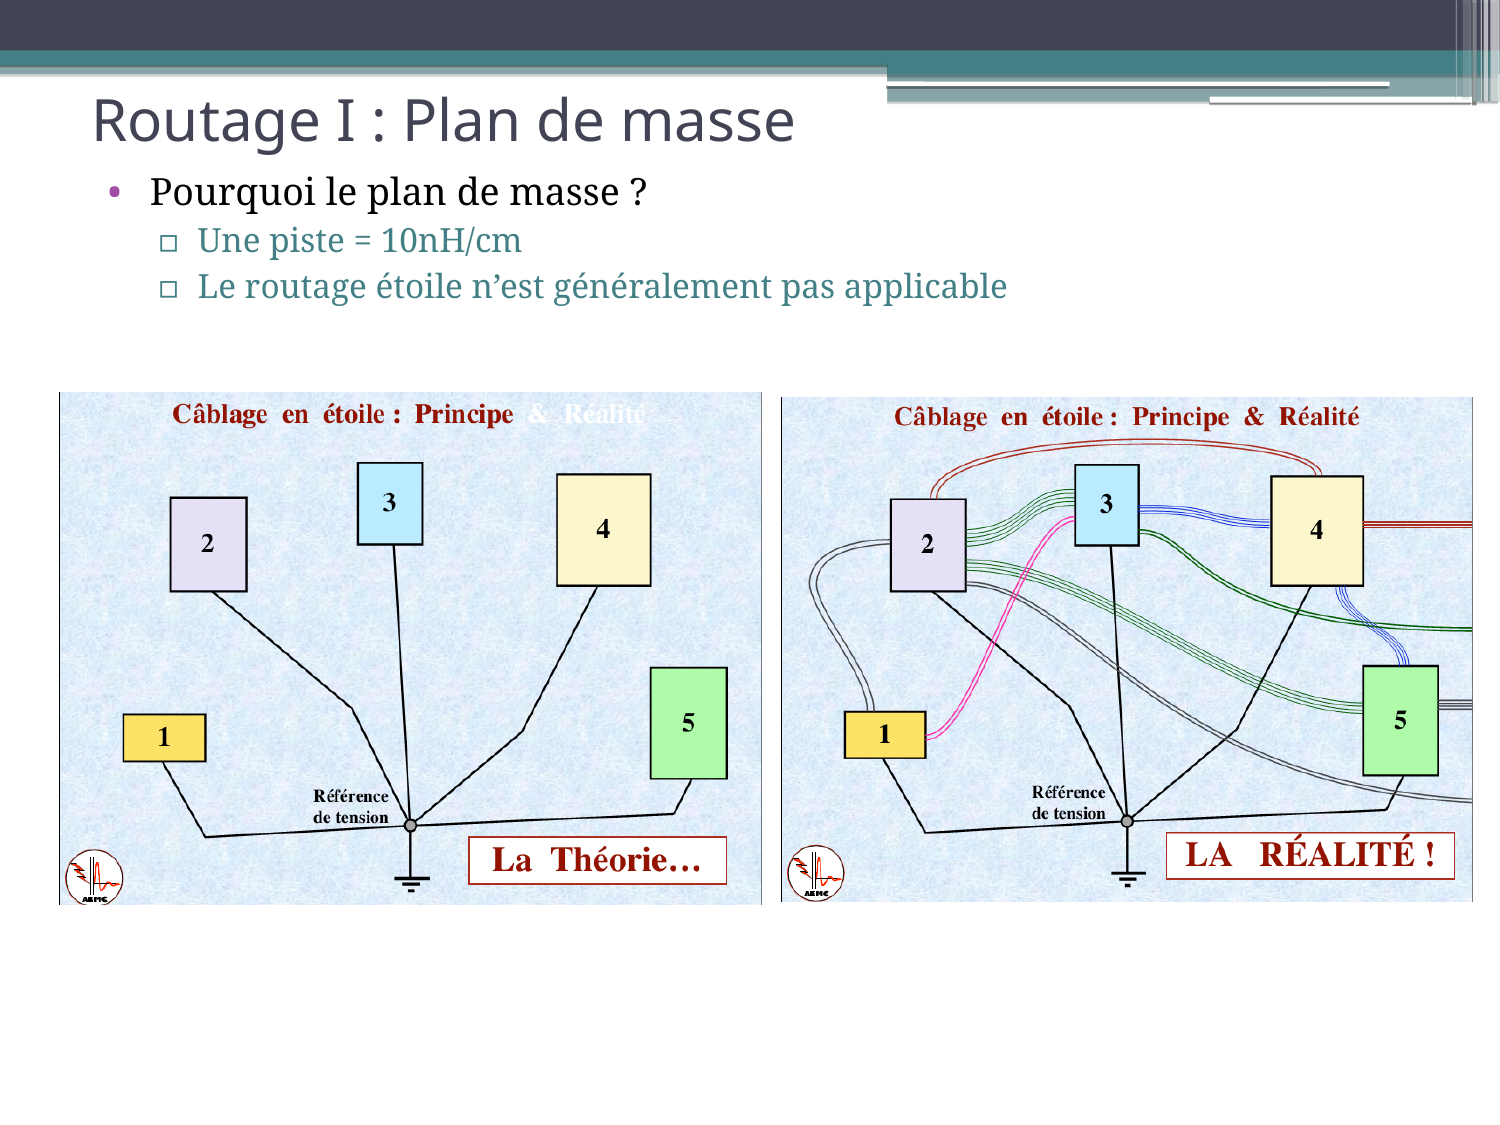

# Routage I : Plan de masse
Pourquoi le plan de masse ?
Une piste = 10nH/cm
Le routage étoile n’est généralement pas applicable